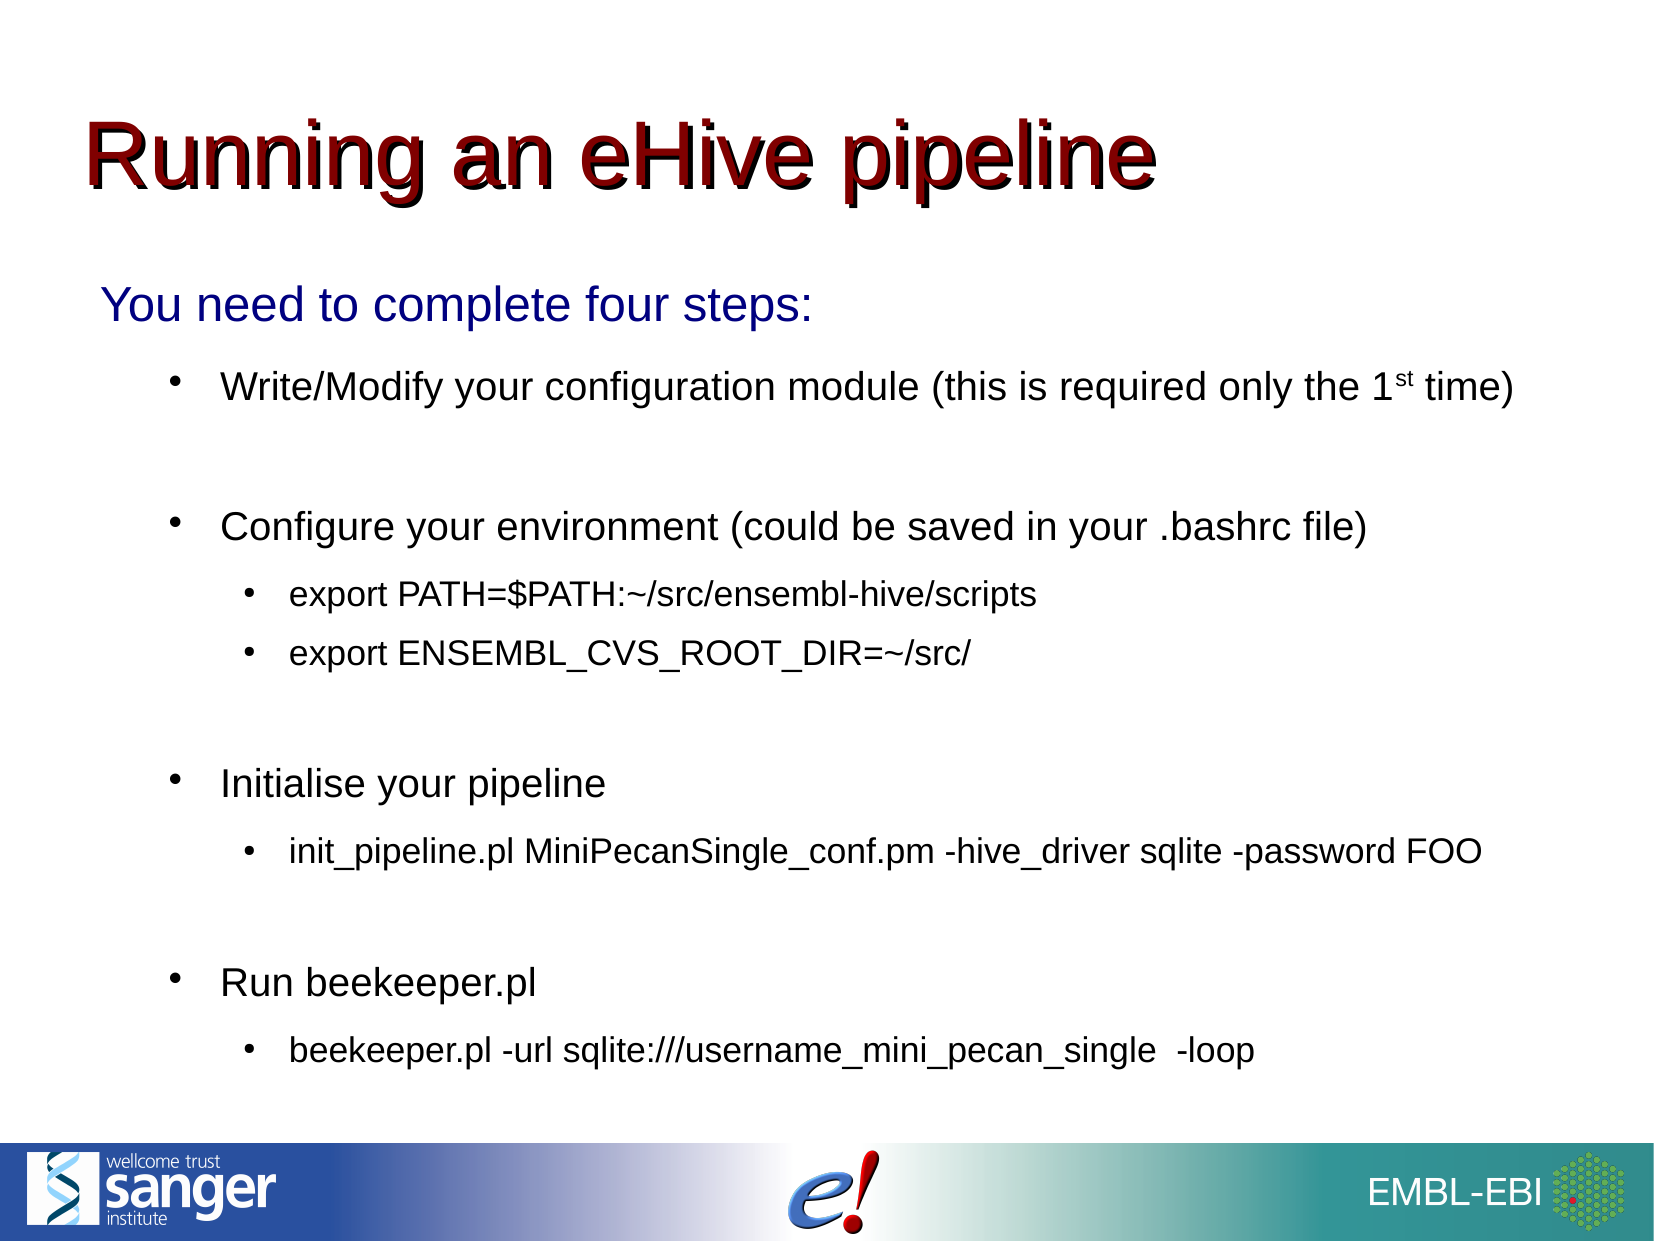

# Running an eHive pipeline
You need to complete four steps:
Write/Modify your configuration module (this is required only the 1st time)
Configure your environment (could be saved in your .bashrc file)
export PATH=$PATH:~/src/ensembl-hive/scripts
export ENSEMBL_CVS_ROOT_DIR=~/src/
Initialise your pipeline
init_pipeline.pl MiniPecanSingle_conf.pm -hive_driver sqlite -password FOO
Run beekeeper.pl
beekeeper.pl -url sqlite:///username_mini_pecan_single -loop